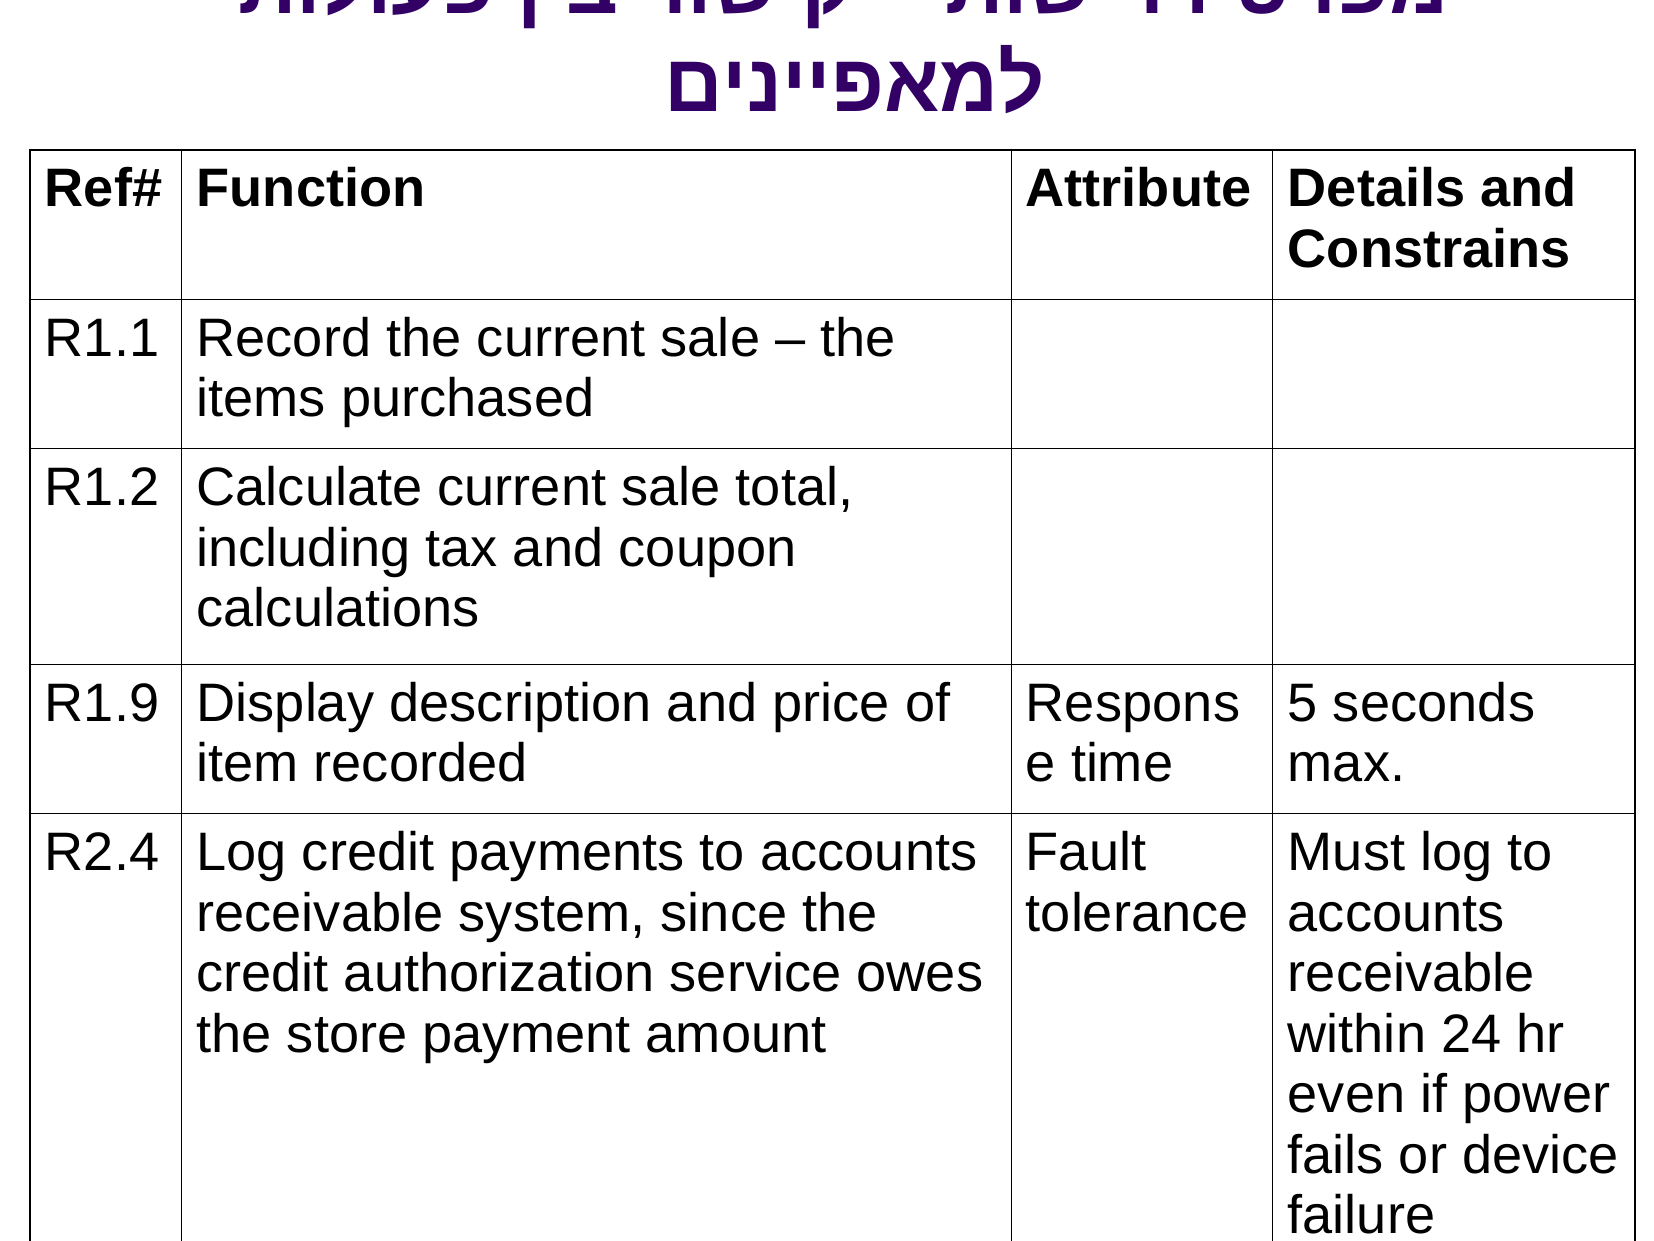

# מפרט דרישות – קישור בין פעולות למאפיינים
| Ref# | Function | Attribute | Details and Constrains |
| --- | --- | --- | --- |
| R1.1 | Record the current sale – the items purchased | | |
| R1.2 | Calculate current sale total, including tax and coupon calculations | | |
| R1.9 | Display description and price of item recorded | Response time | 5 seconds max. |
| R2.4 | Log credit payments to accounts receivable system, since the credit authorization service owes the store payment amount | Fault tolerance | Must log to accounts receivable within 24 hr even if power fails or device failure |